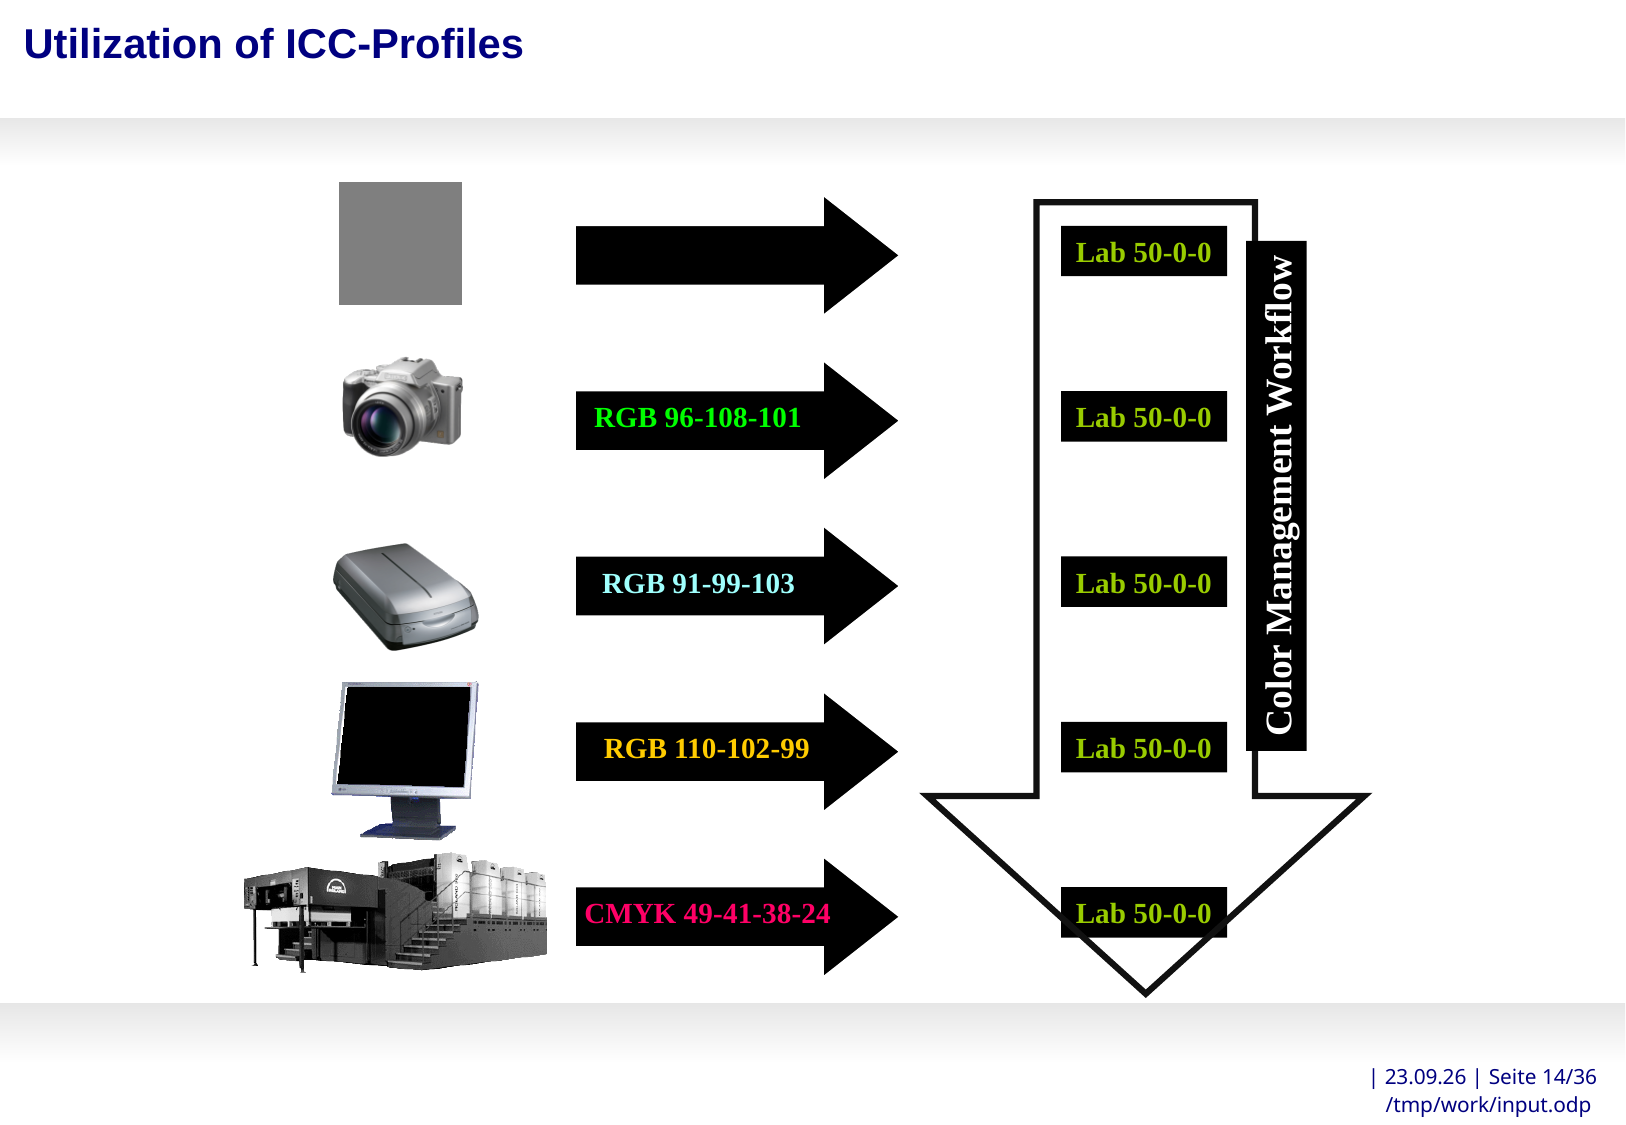

# Utilization of ICC-Profiles
Original
Lab 50-0-0
Lab 50-0-0
Lab 50-0-0
Lab 50-0-0
Lab 50-0-0
RGB 96-108-101
Color Management Workflow
RGB 91-99-103
RGB 110-102-99
CMYK 49-41-38-24